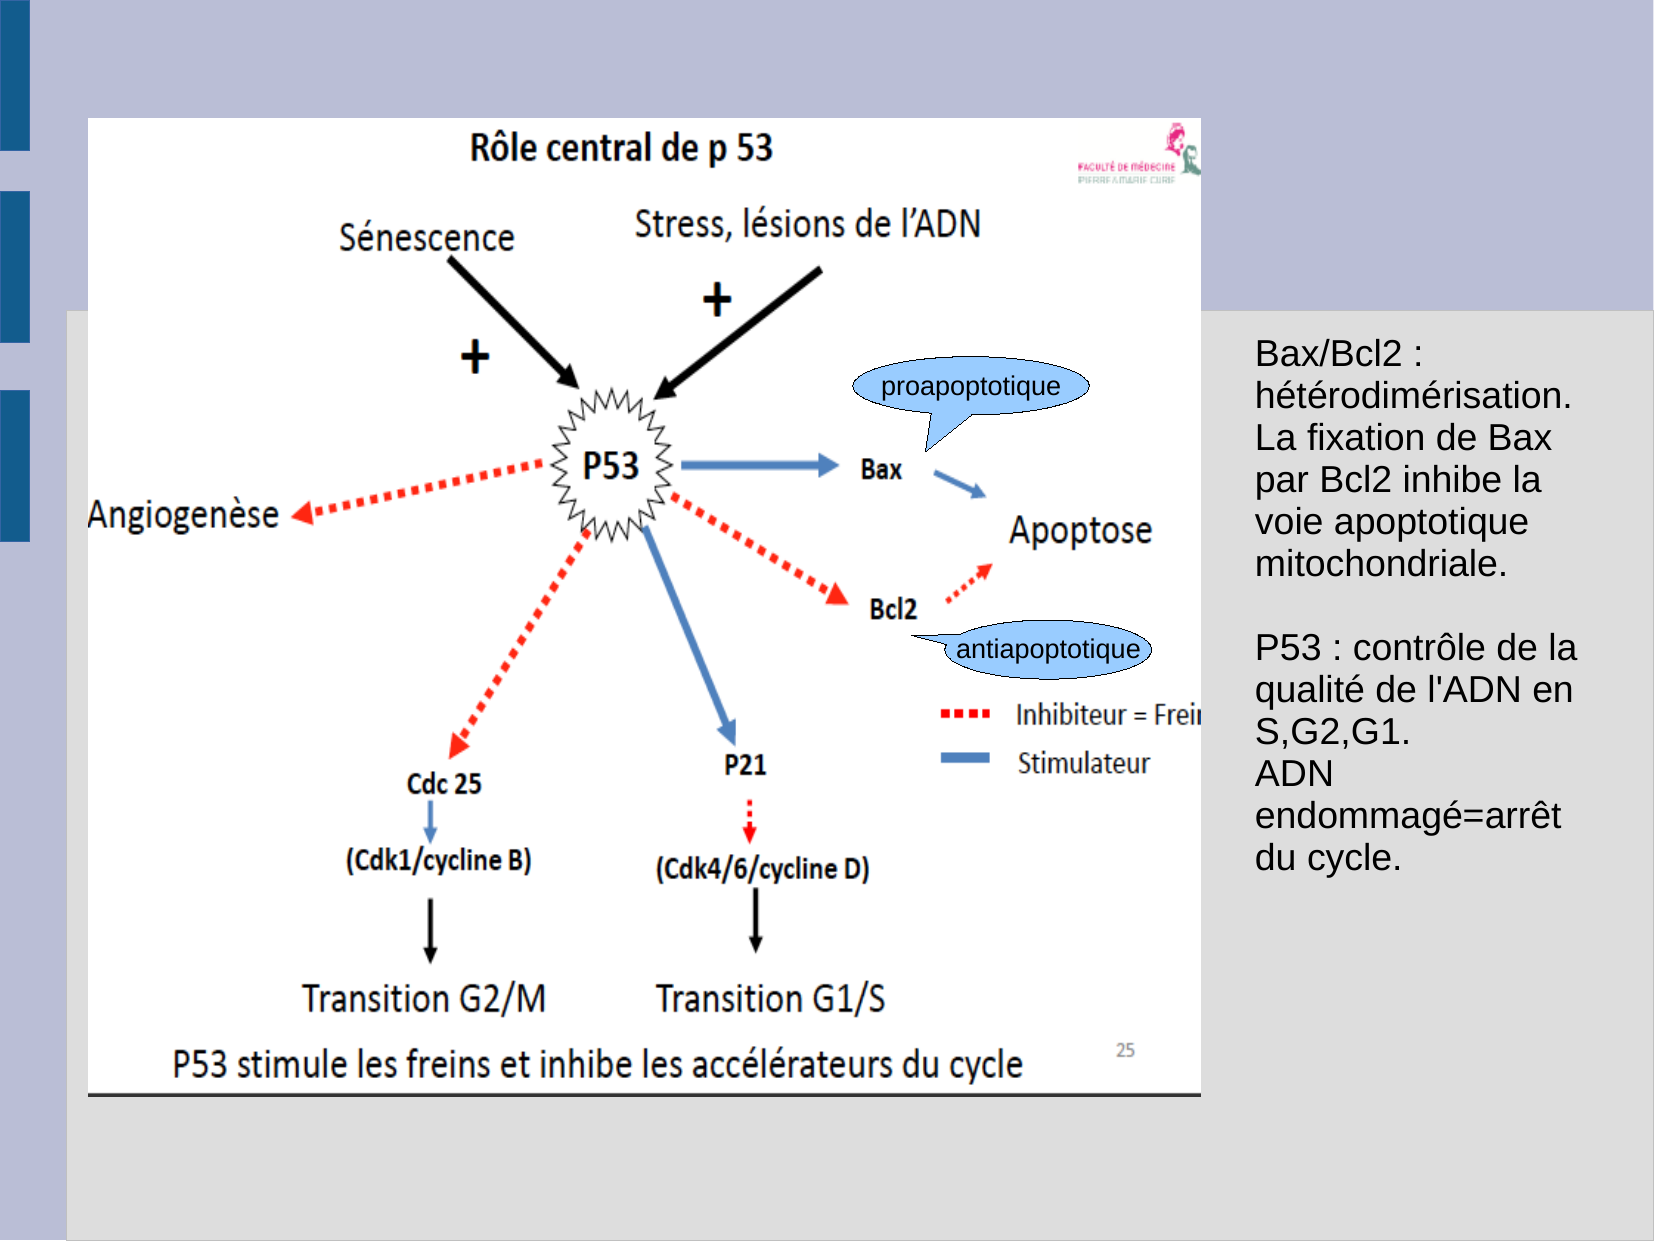

Bax/Bcl2 : hétérodimérisation.
La fixation de Bax par Bcl2 inhibe la voie apoptotique mitochondriale.
P53 : contrôle de la qualité de l'ADN en S,G2,G1.
ADN endommagé=arrêt du cycle.
proapoptotique
antiapoptotique